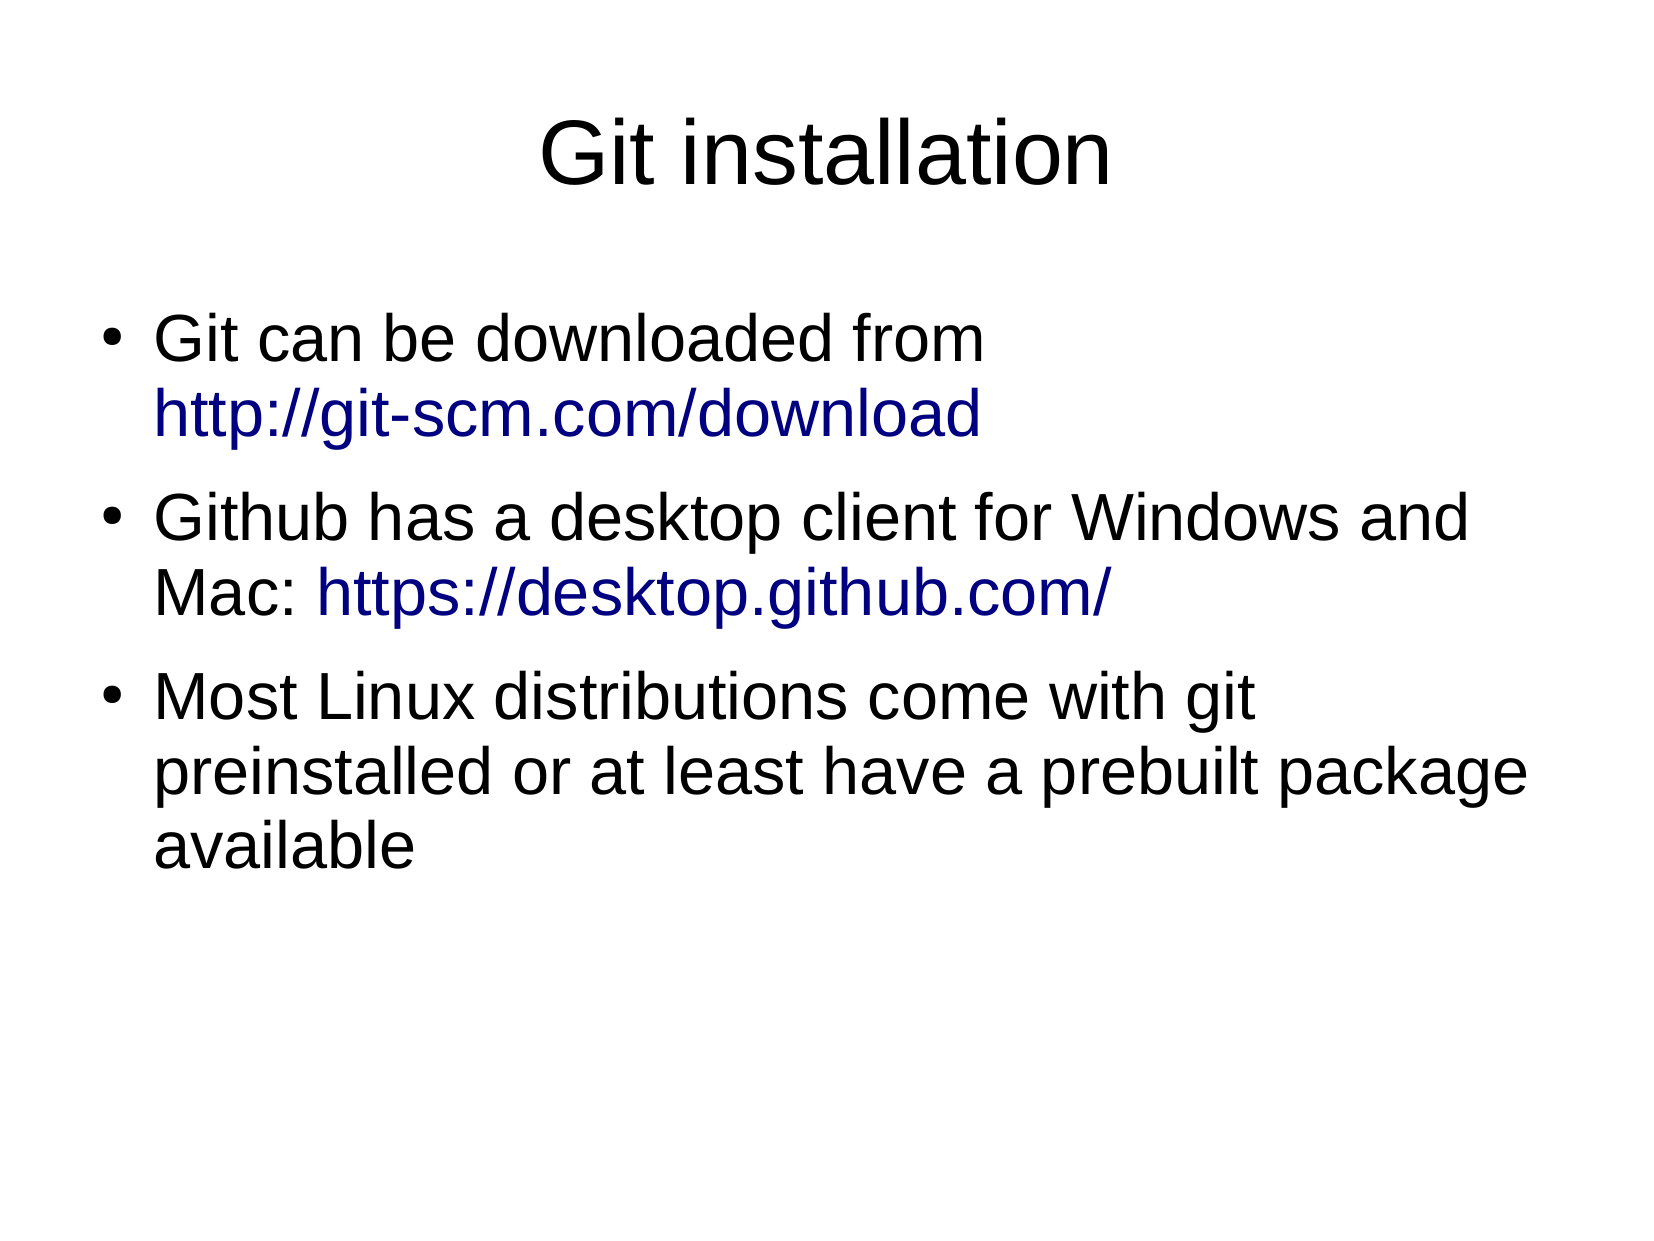

# Git installation
Git can be downloaded from http://git-scm.com/download
Github has a desktop client for Windows and Mac: https://desktop.github.com/
Most Linux distributions come with git preinstalled or at least have a prebuilt package available